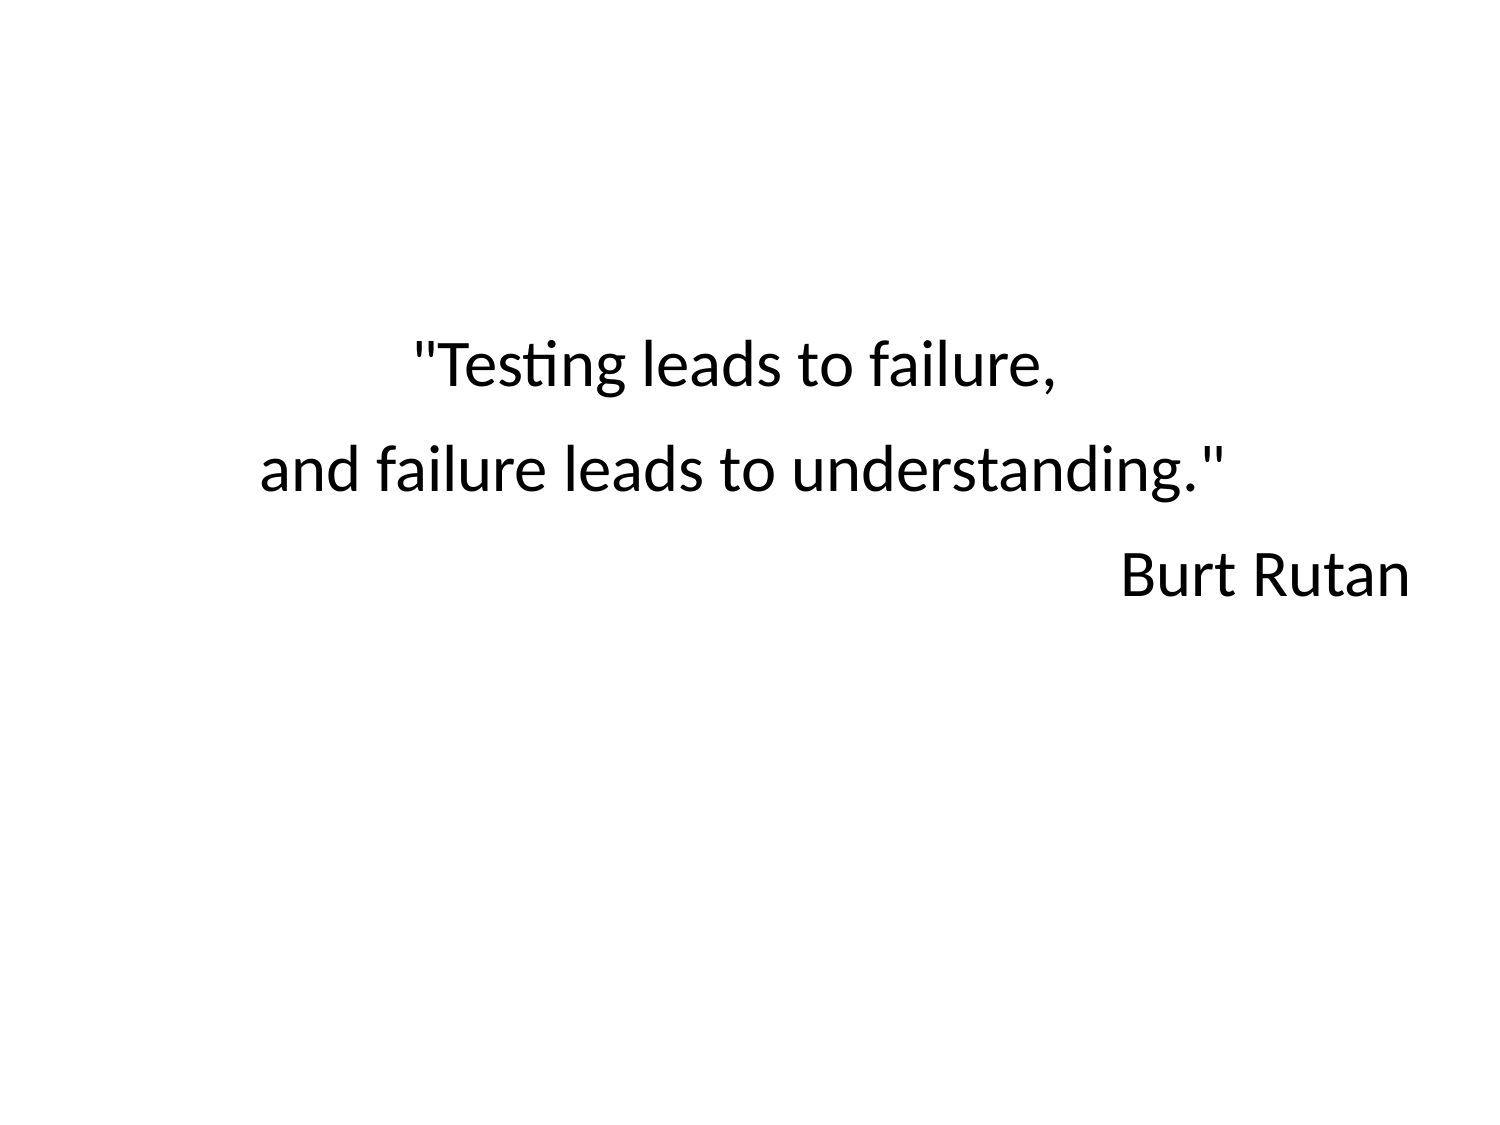

"Testing leads to failure,
and failure leads to understanding."
Burt Rutan